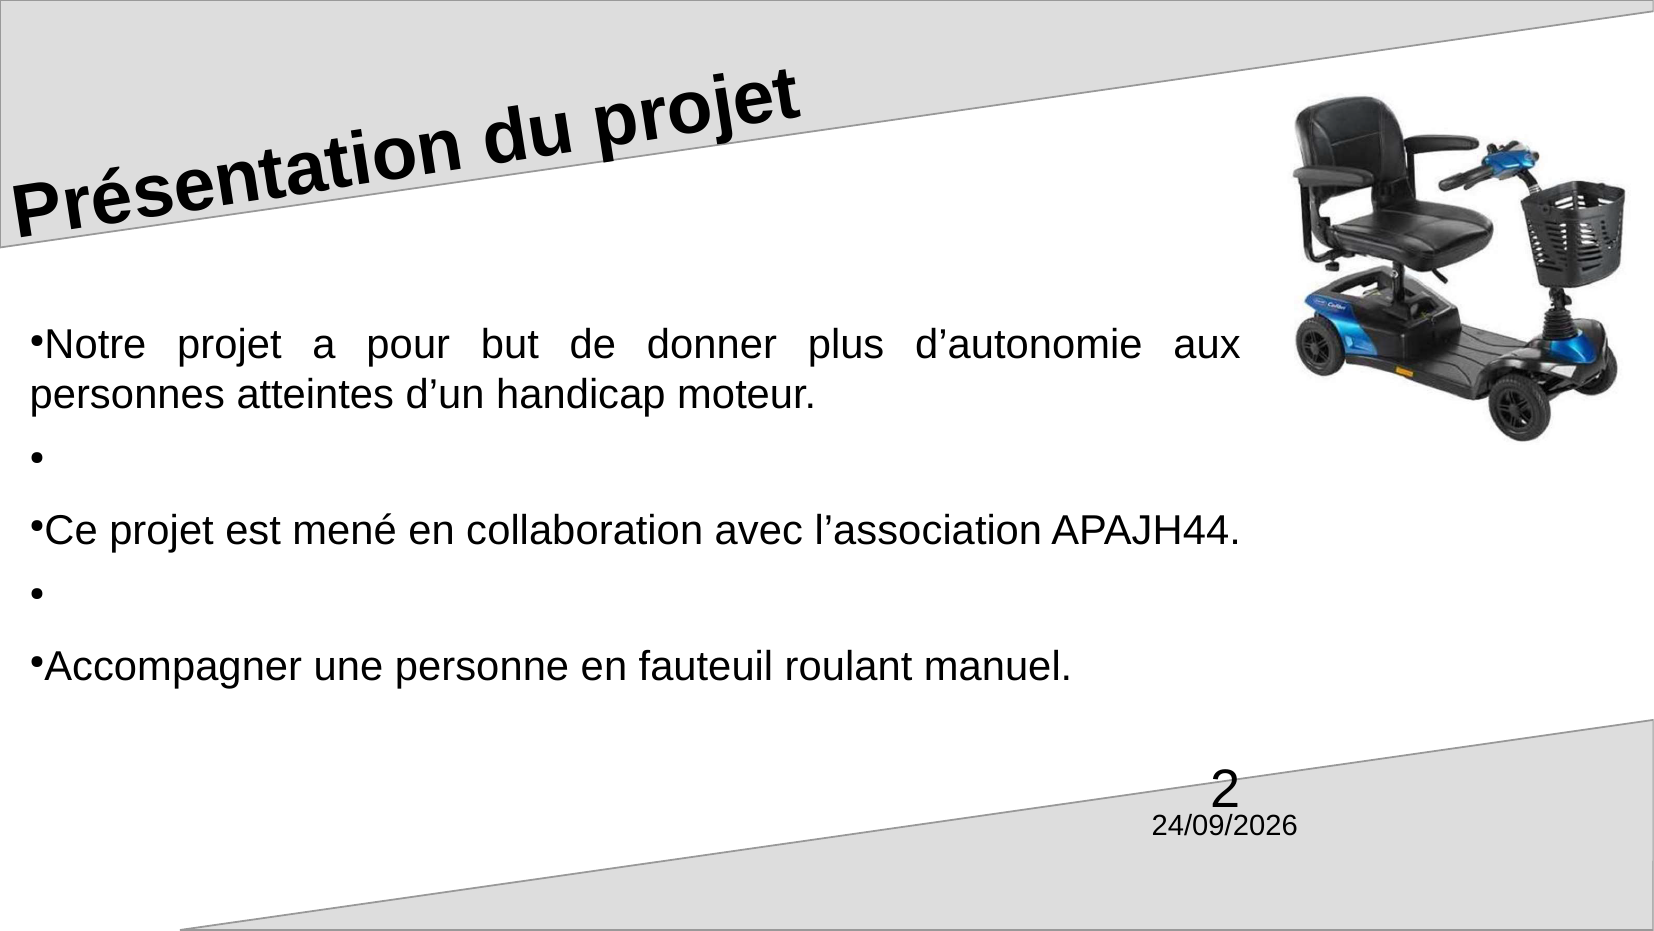

# Présentation du projet
Notre projet a pour but de donner plus d’autonomie aux personnes atteintes d’un handicap moteur.
Ce projet est mené en collaboration avec l’association APAJH44.
Accompagner une personne en fauteuil roulant manuel.